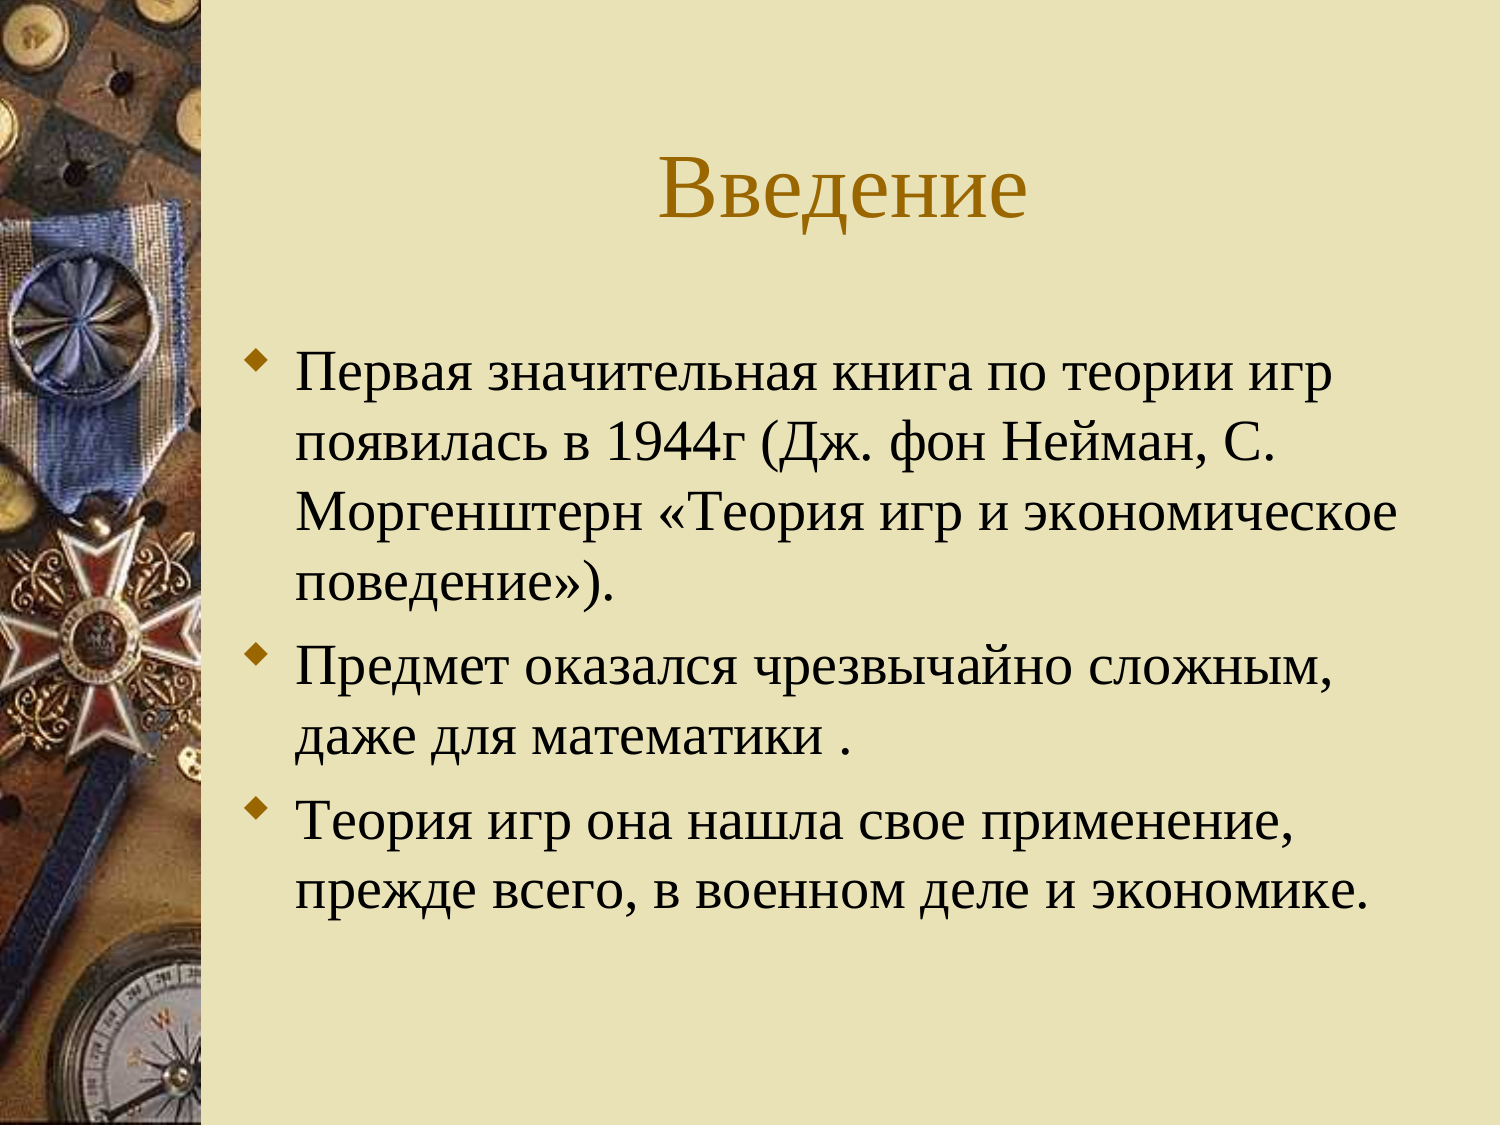

# Введение
Первая значительная книга по теории игр появилась в 1944г (Дж. фон Нейман, С. Моргенштерн «Теория игр и экономическое поведение»).
Предмет оказался чрезвычайно сложным, даже для математики .
Теория игр она нашла свое применение, прежде всего, в военном деле и экономике.